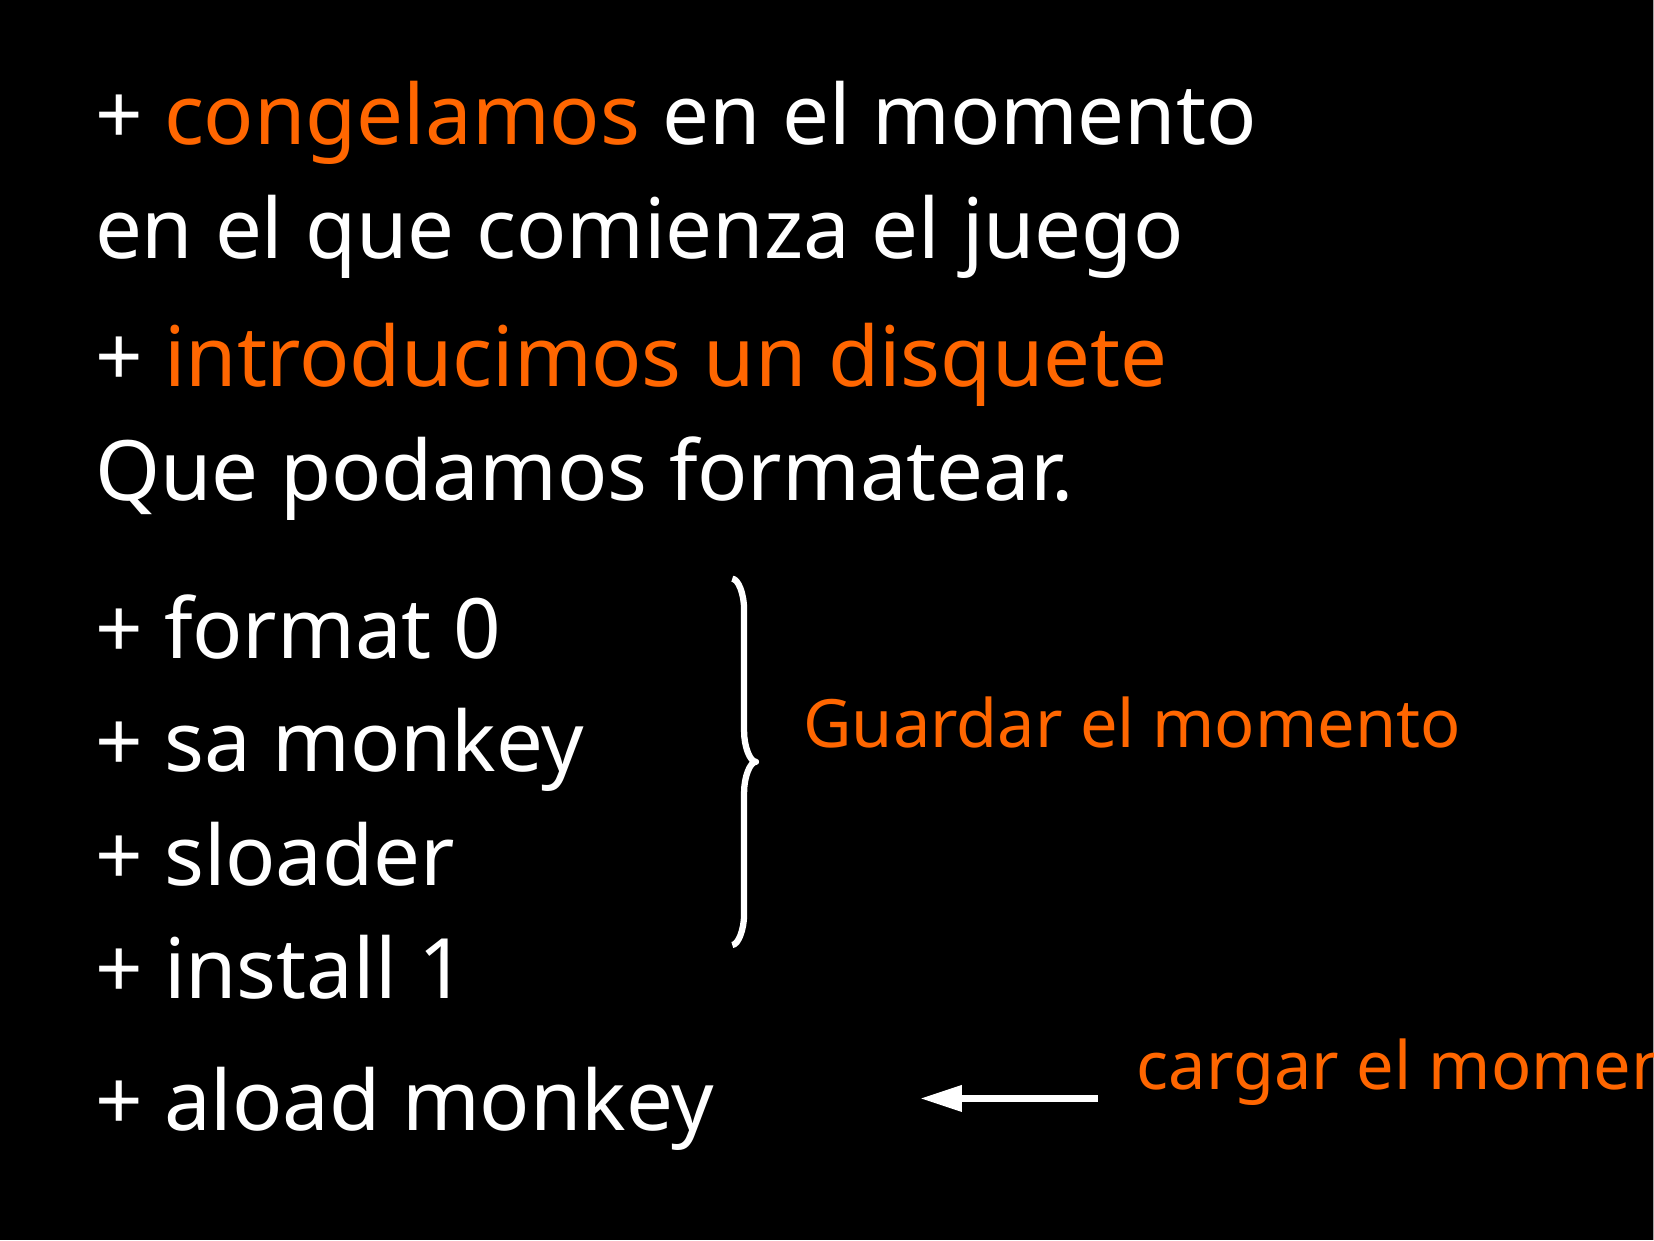

+ congelamos en el momento
en el que comienza el juego
+ introducimos un disquete
Que podamos formatear.
+ format 0
+ sa monkey
+ sloader
+ install 1
Guardar el momento
cargar el momento
+ aload monkey